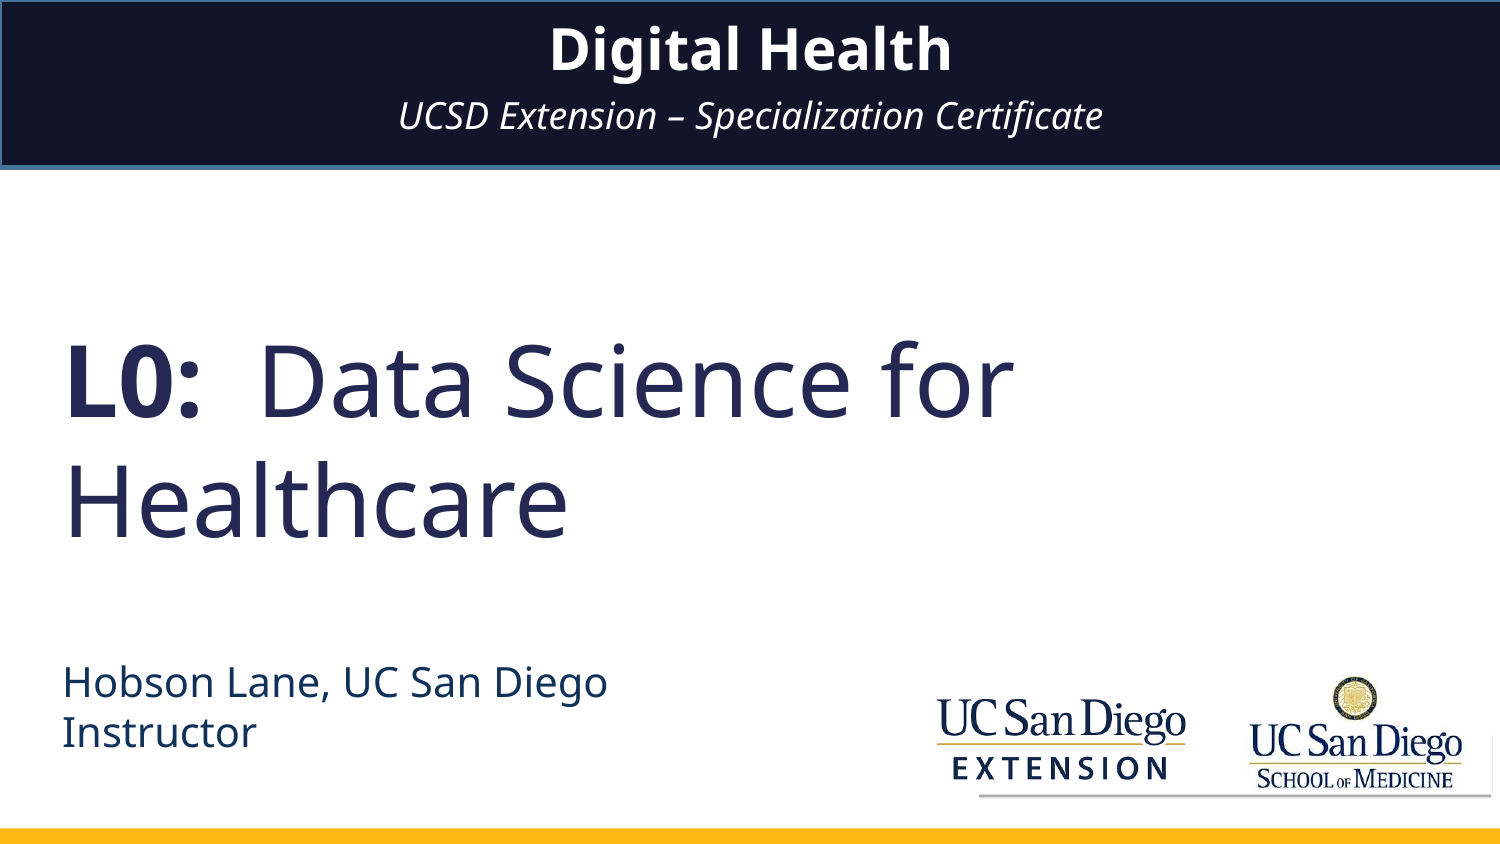

Digital Health
UCSD Extension – Specialization Certificate
# L0: Data Science for Healthcare
Hobson Lane, UC San Diego
Instructor